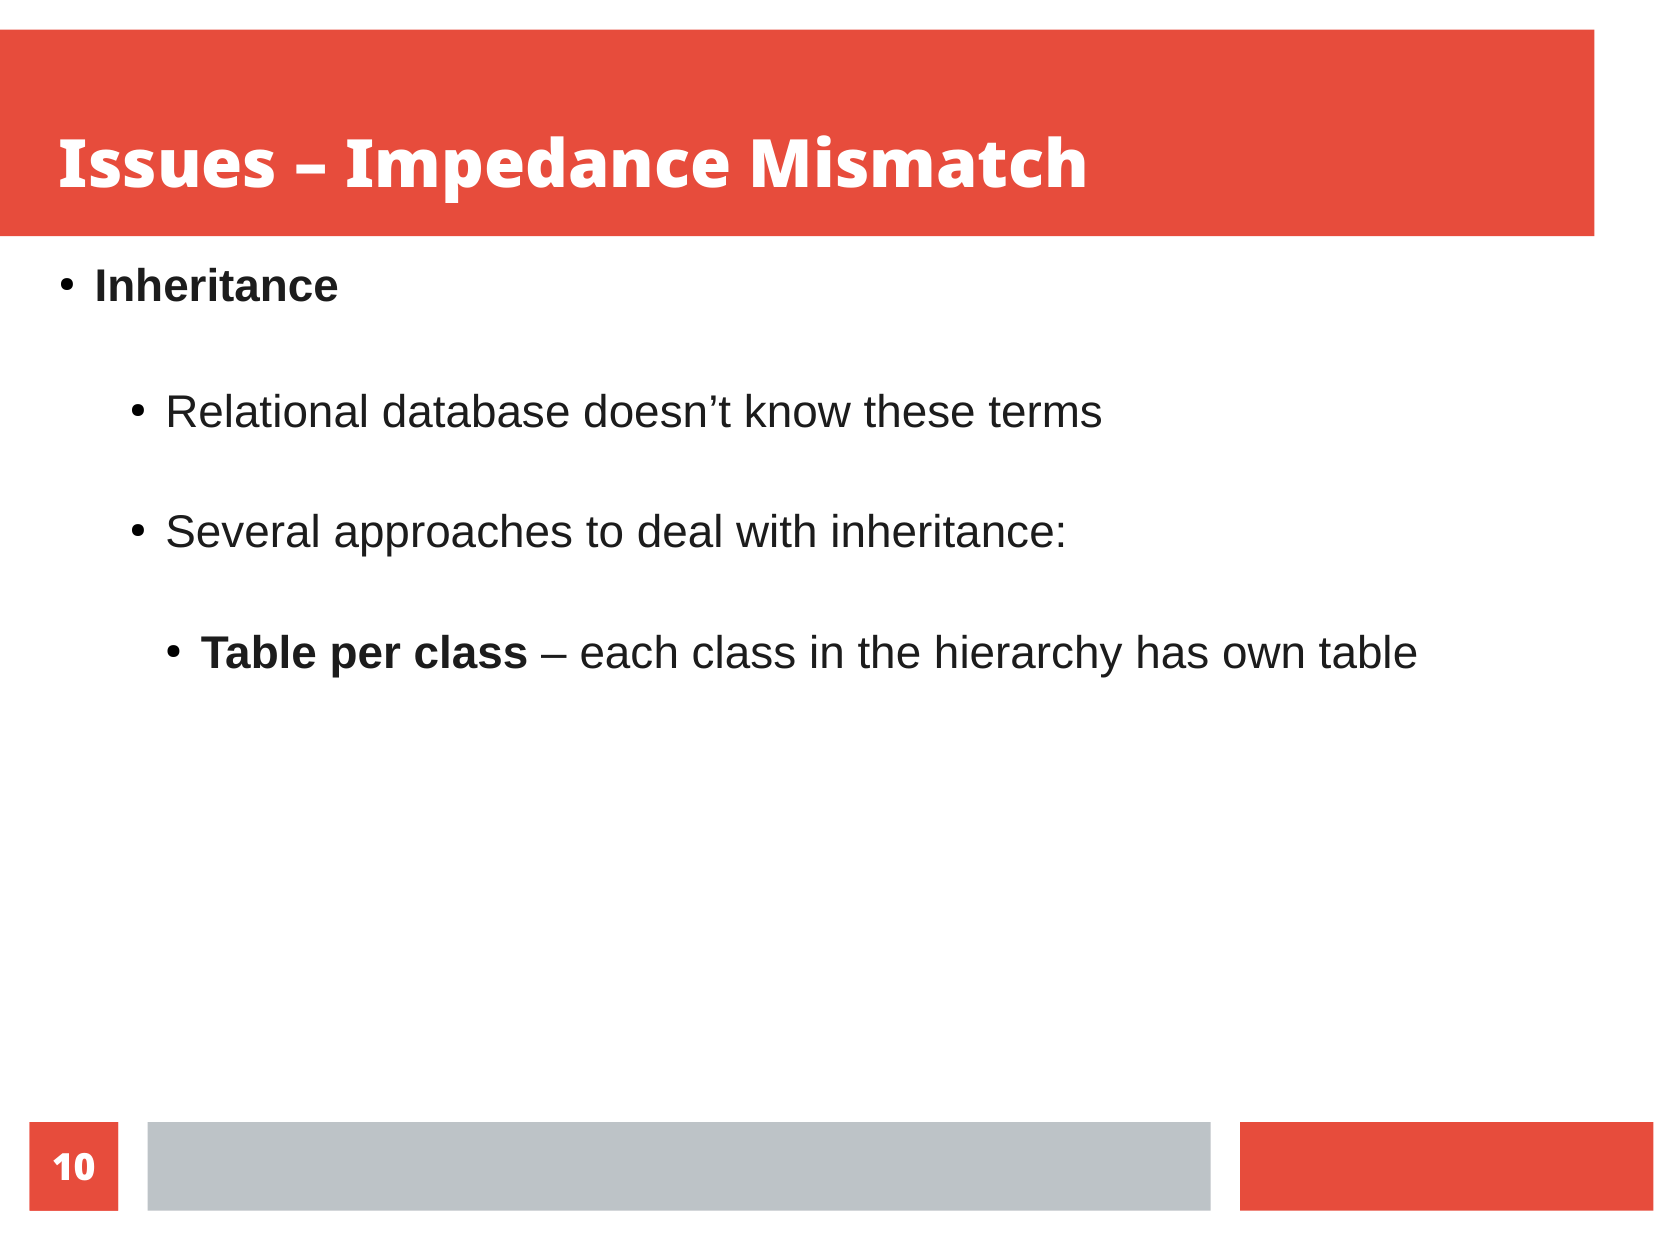

# Issues – Impedance Mismatch
Inheritance
Relational database doesn’t know these terms
Several approaches to deal with inheritance:
Table per class – each class in the hierarchy has own table
10